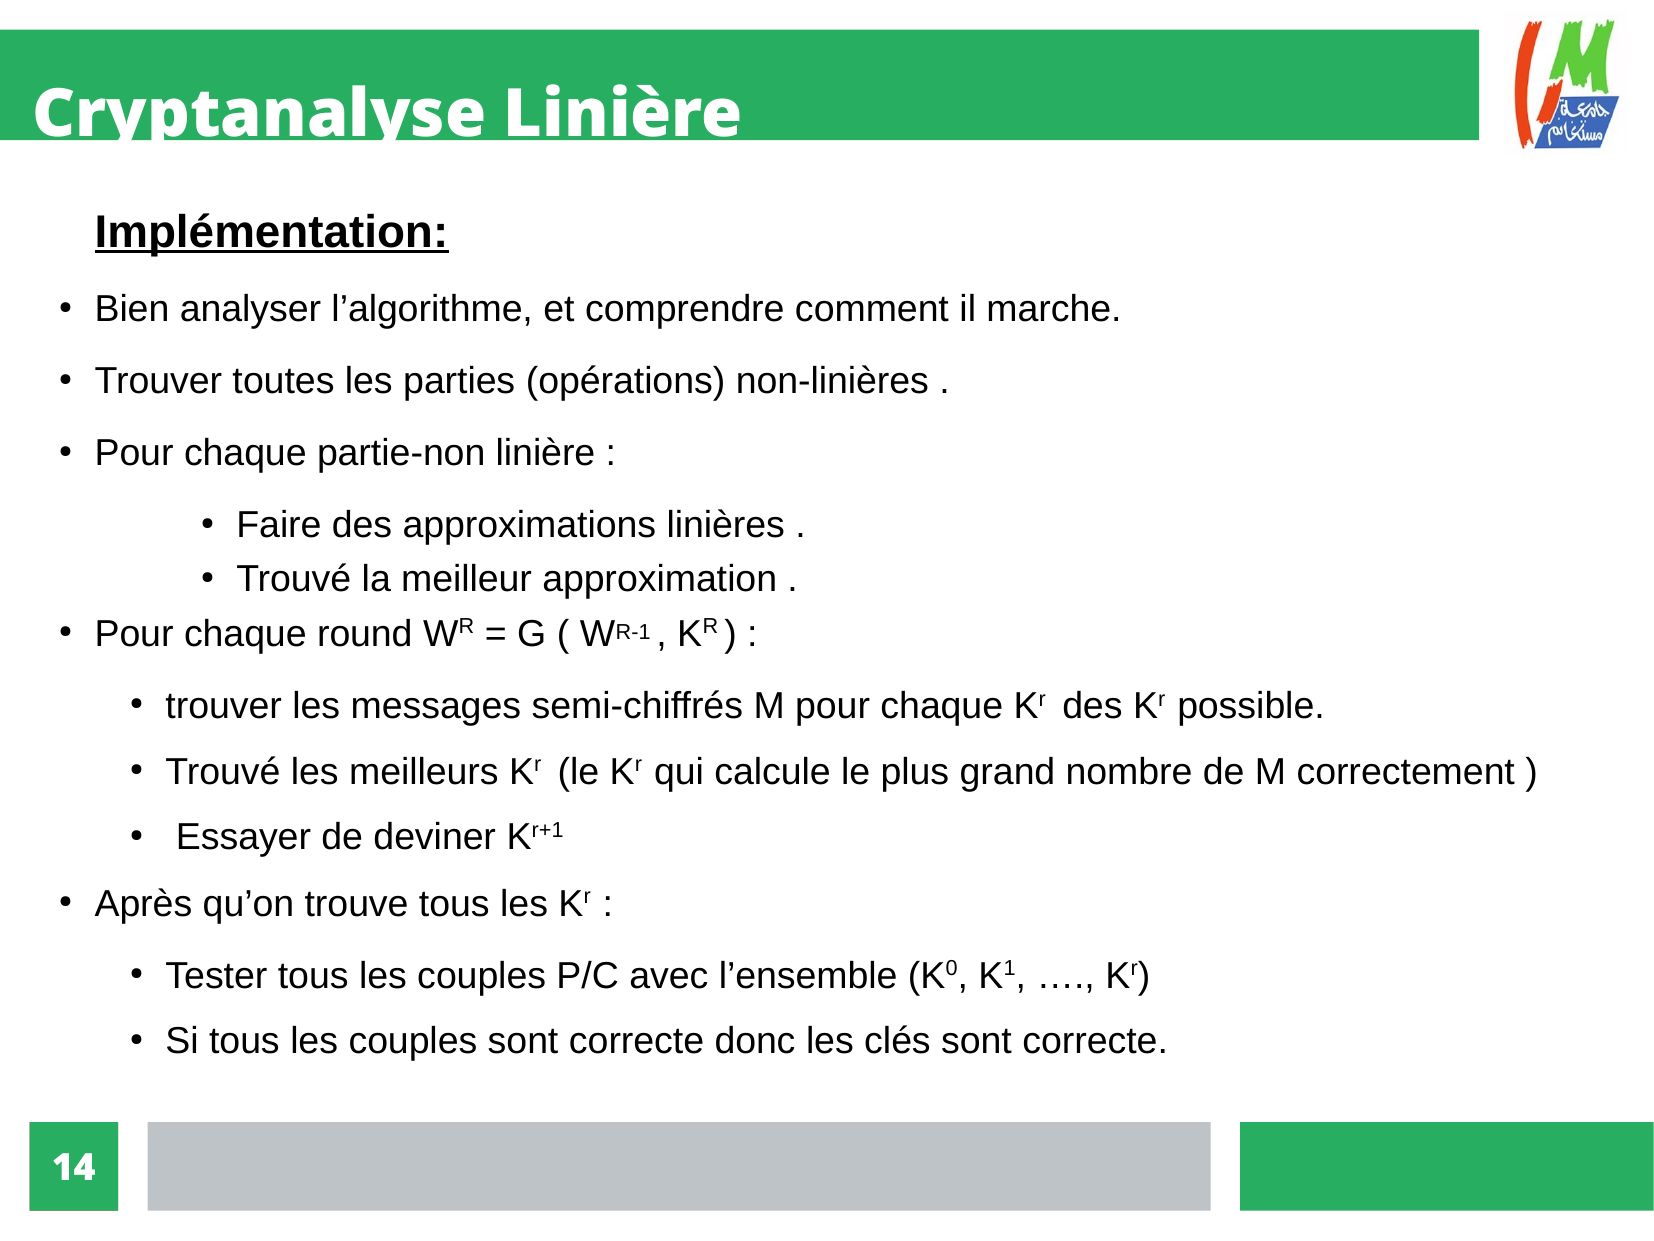

# Cryptanalyse Linière
Implémentation:
Bien analyser l’algorithme, et comprendre comment il marche.
Trouver toutes les parties (opérations) non-linières .
Pour chaque partie-non linière :
Faire des approximations linières .
Trouvé la meilleur approximation .
Pour chaque round WR = G ( WR-1 , KR ) :
trouver les messages semi-chiffrés M pour chaque Kr des Kr possible.
Trouvé les meilleurs Kr (le Kr qui calcule le plus grand nombre de M correctement )
 Essayer de deviner Kr+1
Après qu’on trouve tous les Kr  :
Tester tous les couples P/C avec l’ensemble (K0, K1, …., Kr)
Si tous les couples sont correcte donc les clés sont correcte.
14